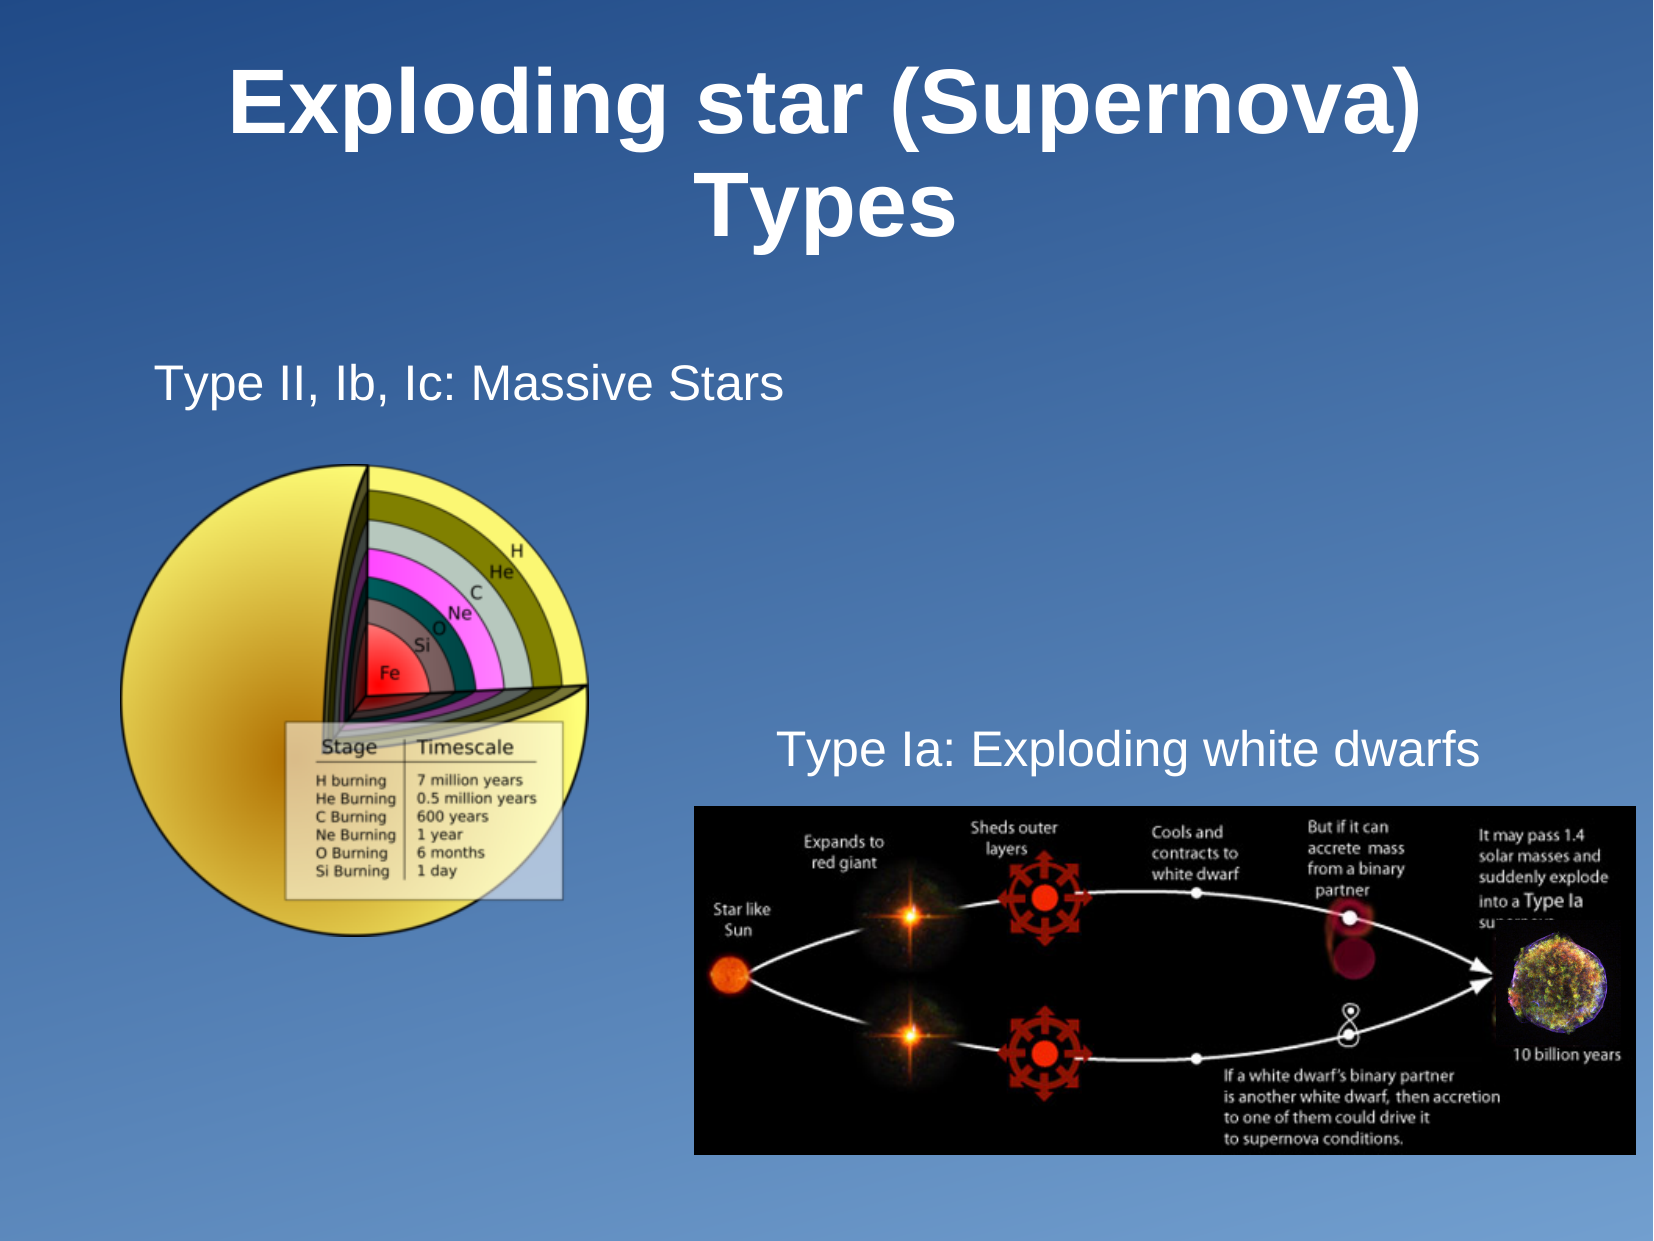

# Exploding star (Supernova) Types
Type II, Ib, Ic: Massive Stars
Type Ia: Exploding white dwarfs